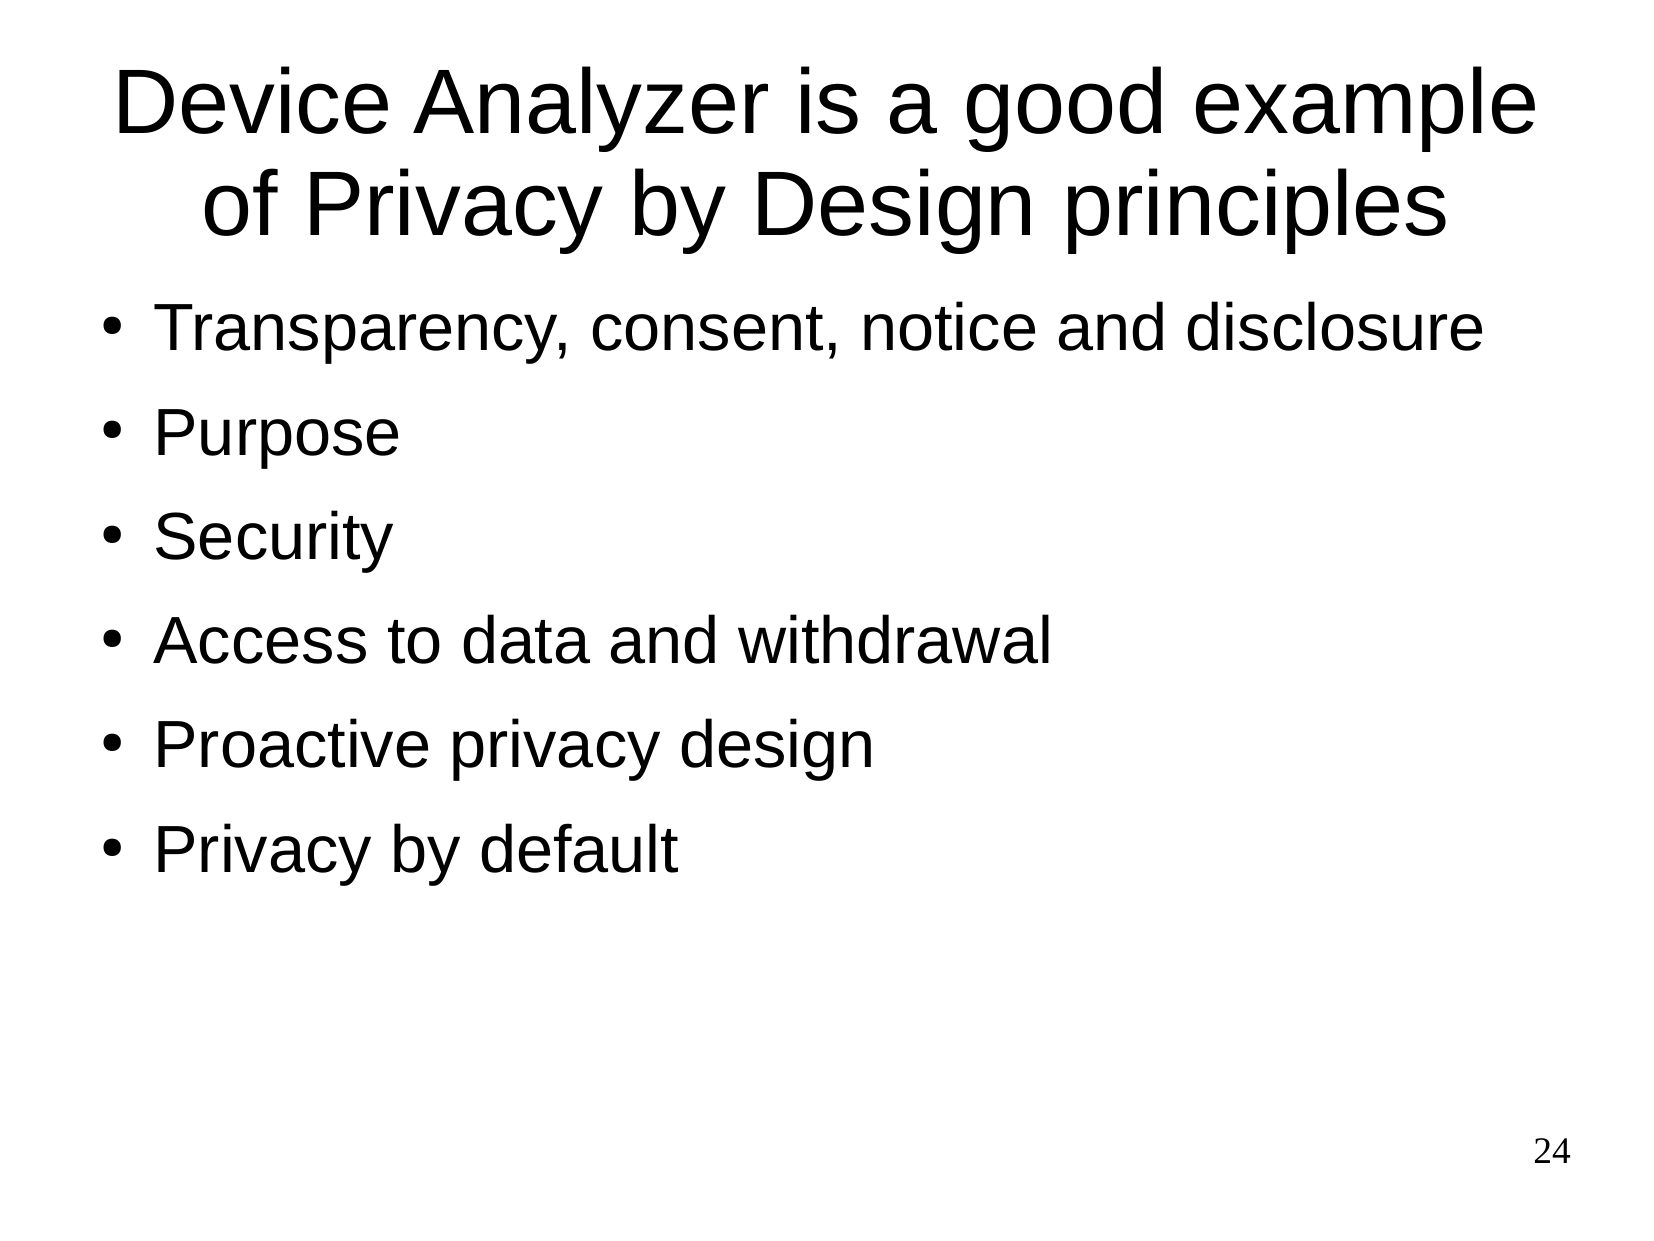

# Device Analyzer is a good example of Privacy by Design principles
Transparency, consent, notice and disclosure
Purpose
Security
Access to data and withdrawal
Proactive privacy design
Privacy by default
24